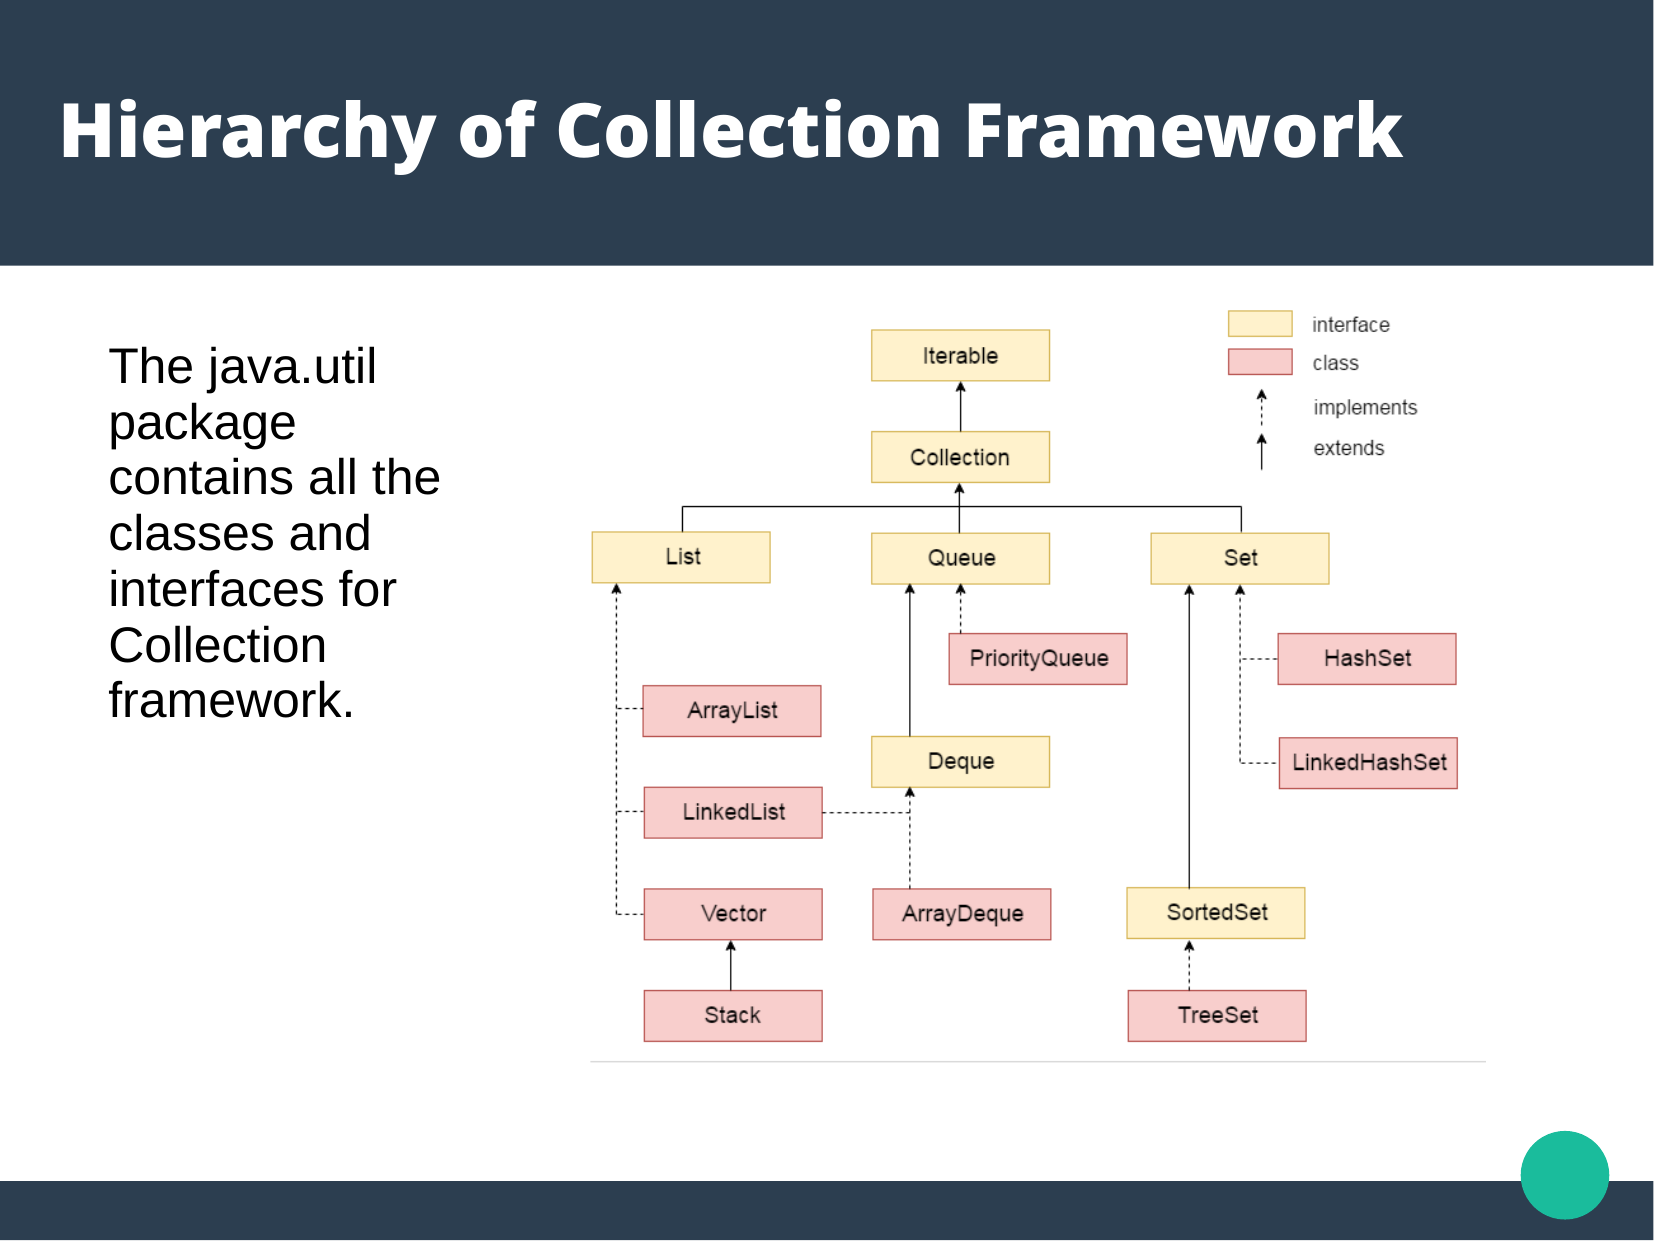

# Hierarchy of Collection Framework
The java.util package contains all the classes and interfaces for Collection framework.